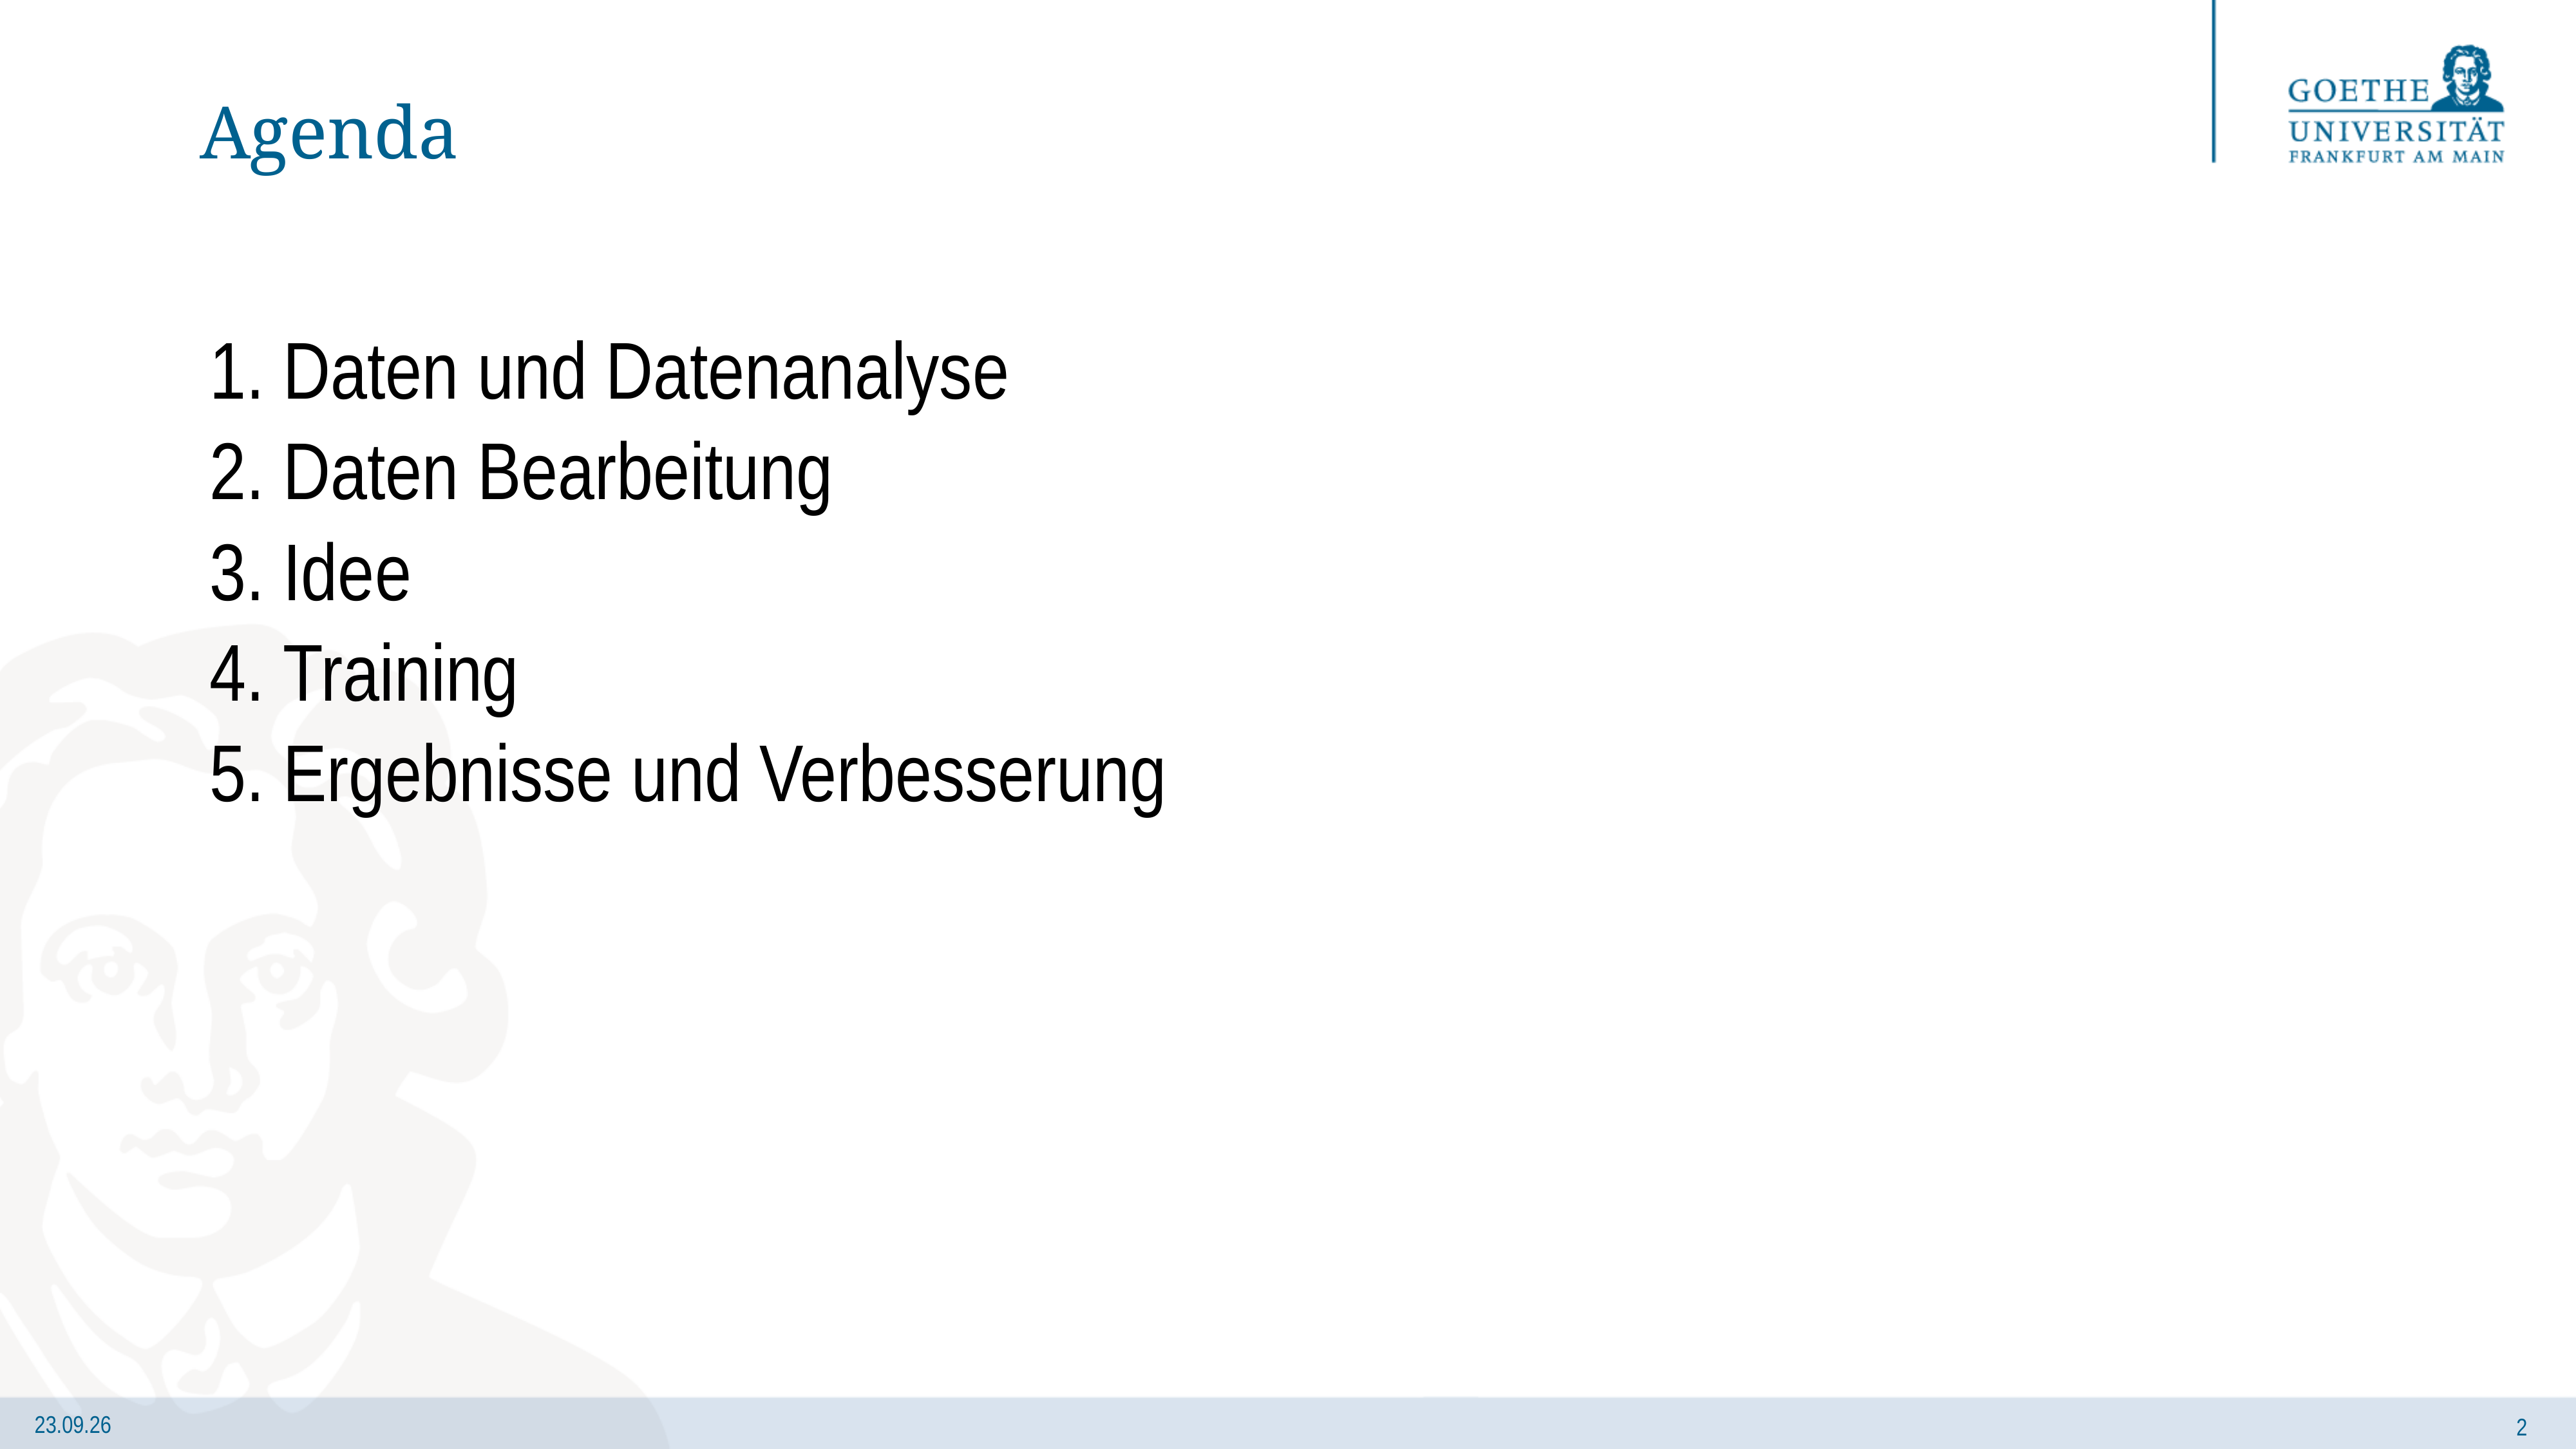

Agenda
# Daten und Datenanalyse
 Daten Bearbeitung
 Idee
 Training
 Ergebnisse und Verbesserung